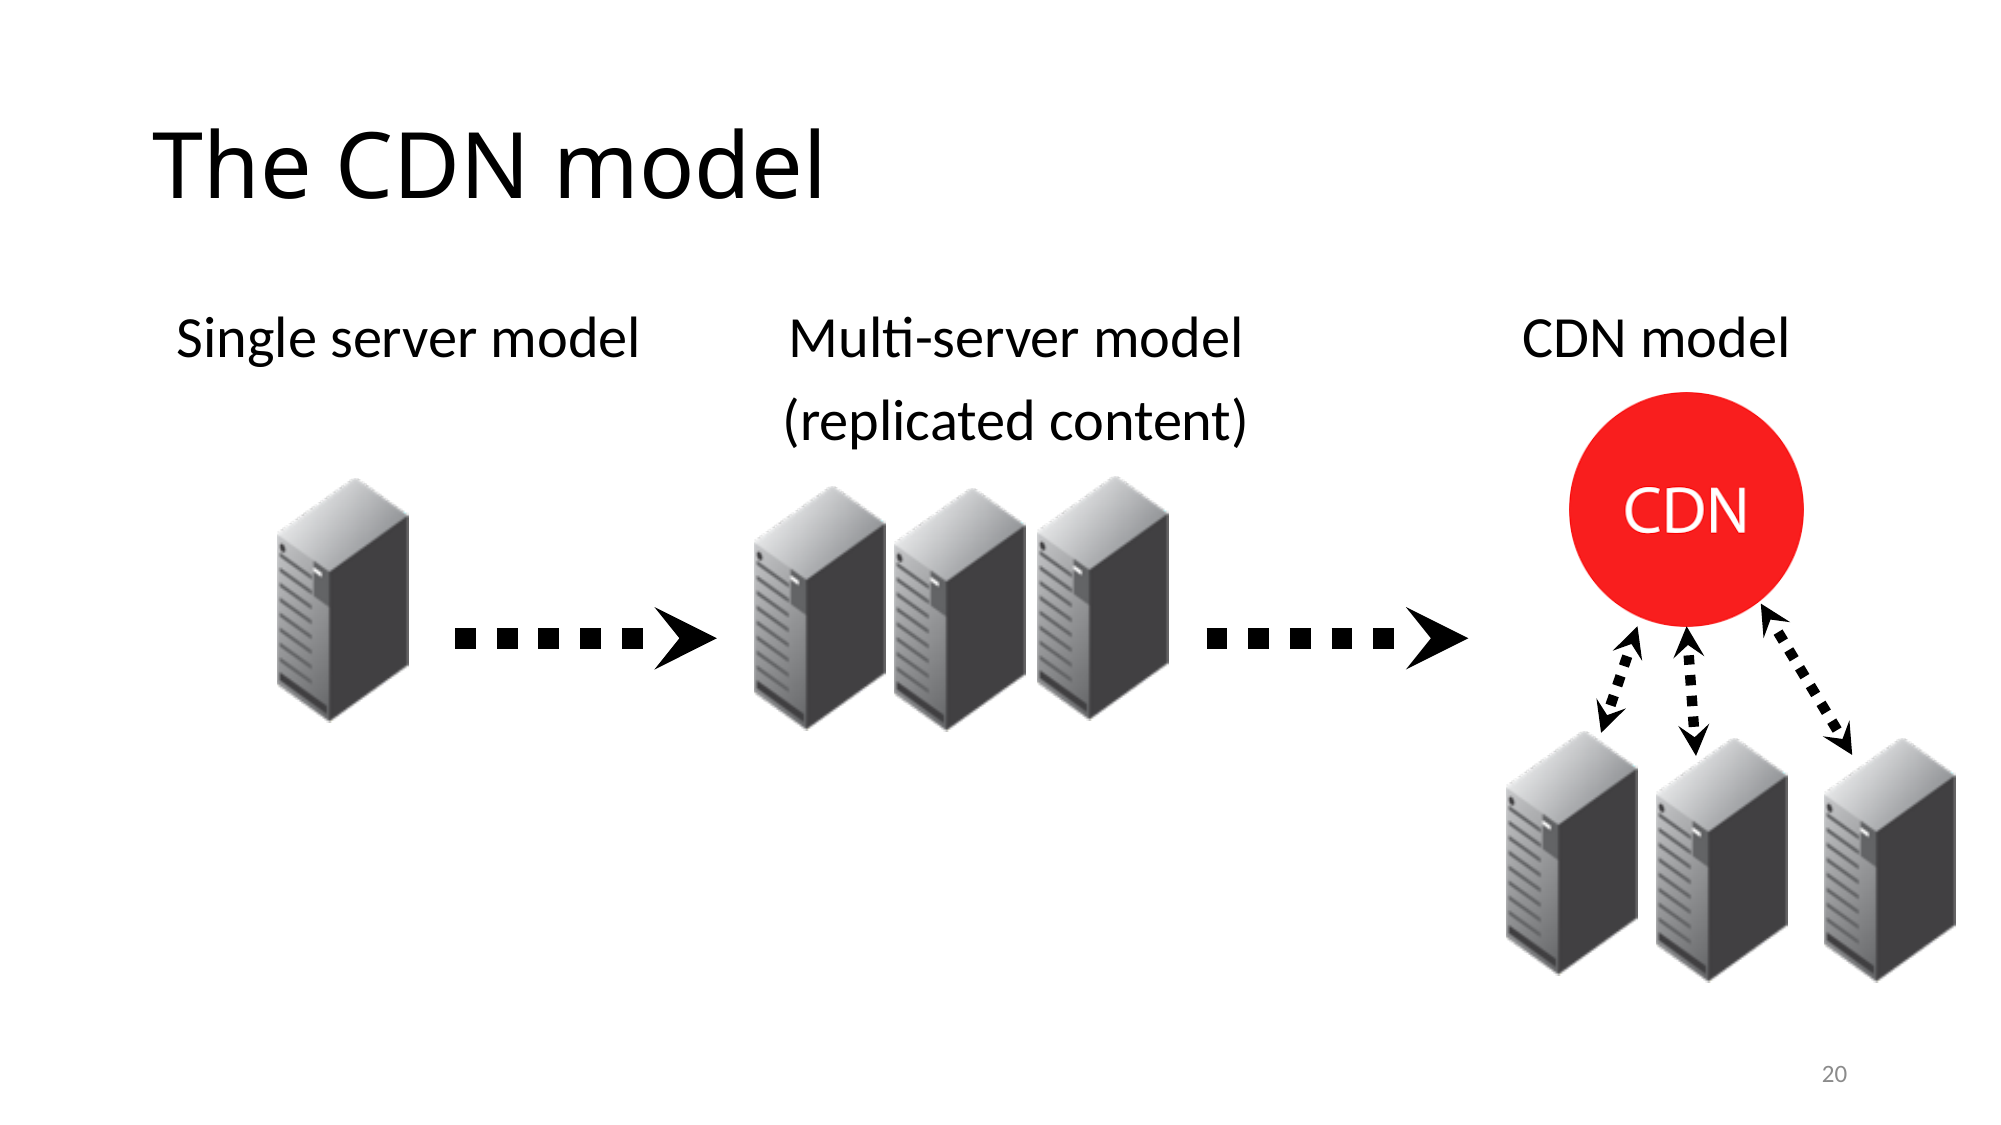

# The CDN model
Single server model
Multi-server model
(replicated content)
CDN model